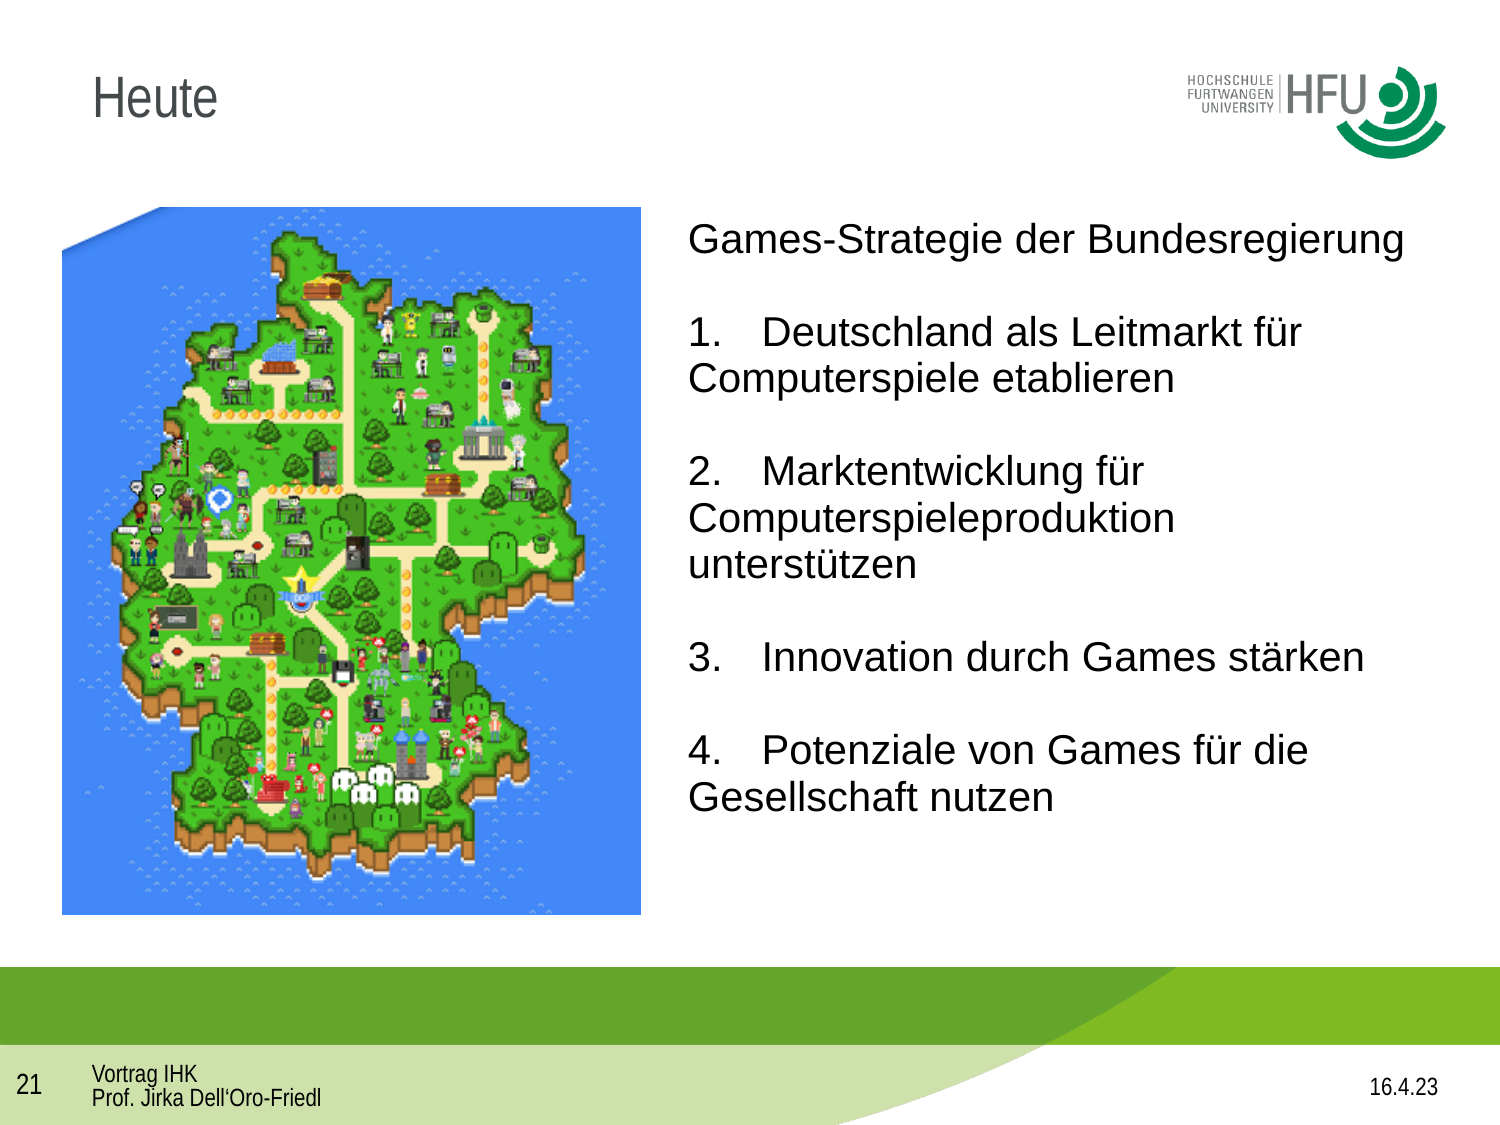

# Heute
Games-Strategie der Bundesregierung
1. 	Deutschland als Leitmarkt für 		Computerspiele etablieren
2. 	Marktentwicklung für 				Computerspieleproduktion 			unterstützen
3. 	Innovation durch Games stärken
4. 	Potenziale von Games für die 		Gesellschaft nutzen